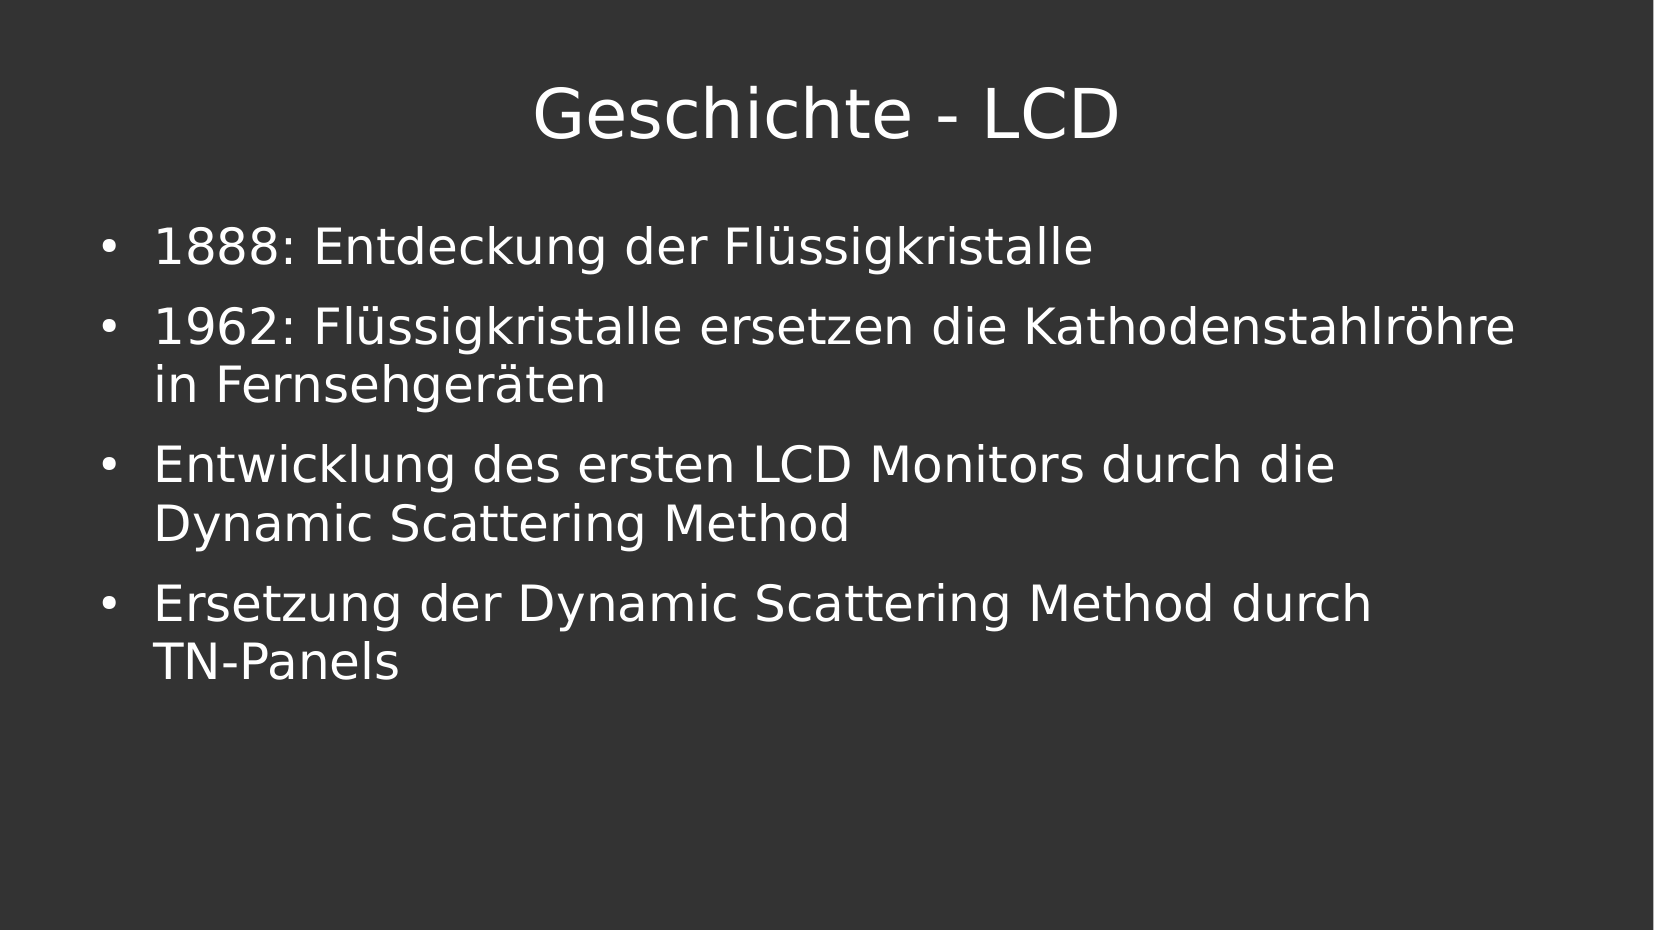

# Geschichte - LCD
1888: Entdeckung der Flüssigkristalle
1962: Flüssigkristalle ersetzen die Kathodenstahlröhre in Fernsehgeräten
Entwicklung des ersten LCD Monitors durch die Dynamic Scattering Method
Ersetzung der Dynamic Scattering Method durch 	TN-Panels